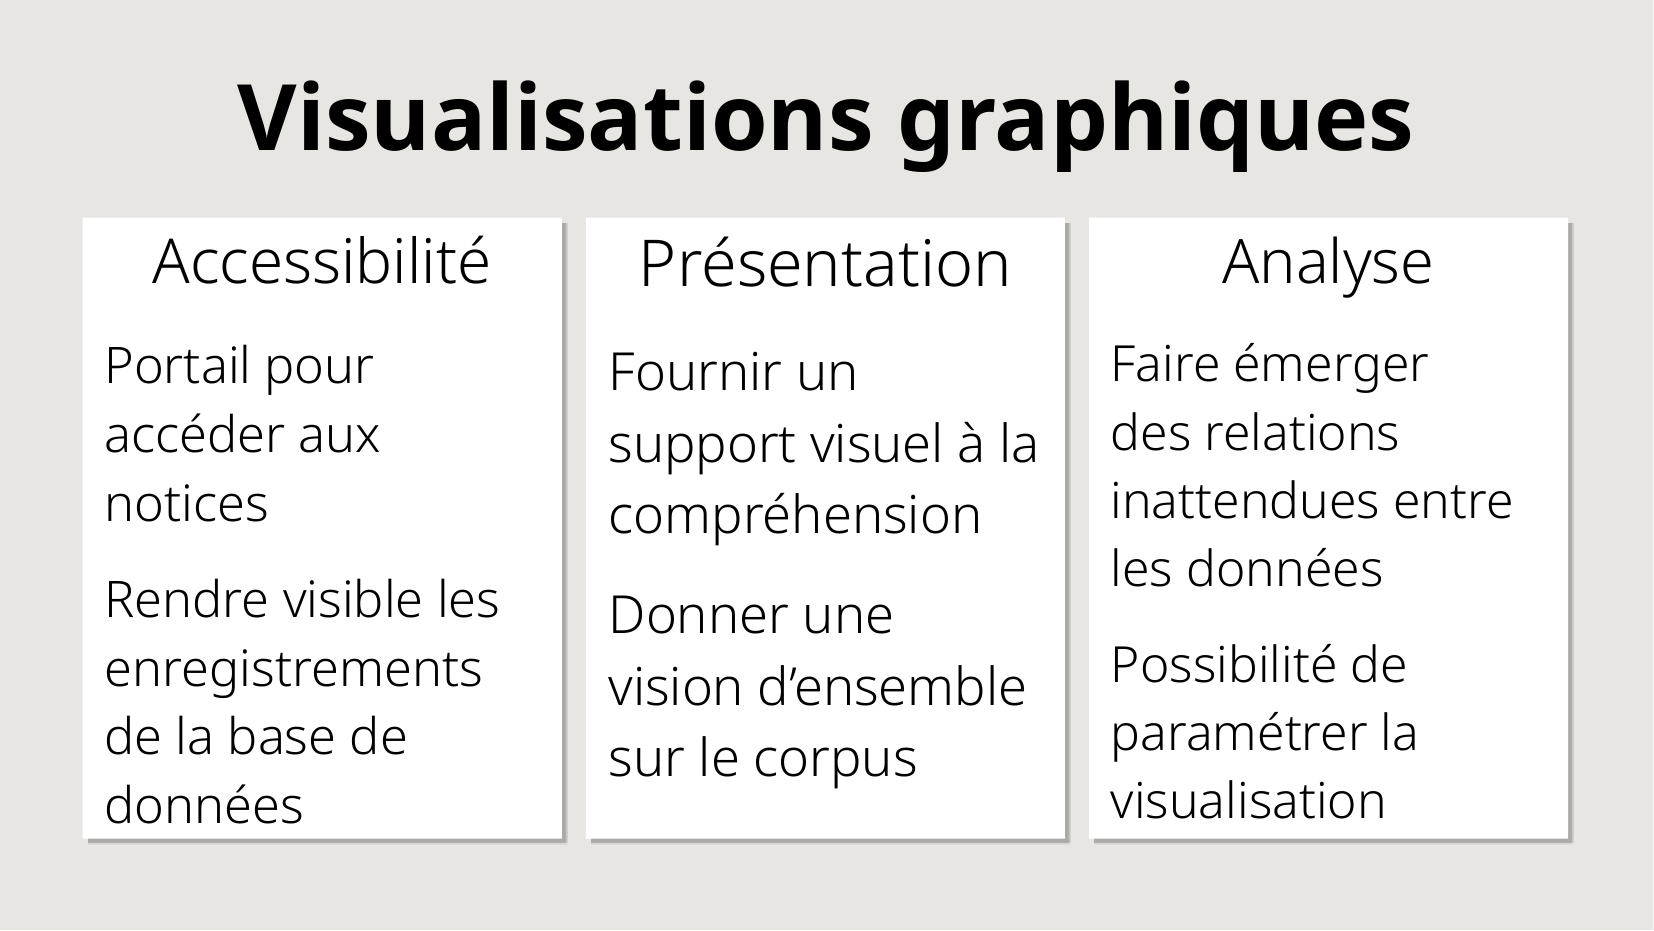

# Visualisations graphiques
Accessibilité
Portail pour accéder aux notices
Rendre visible les enregistrements de la base de données
Présentation
Fournir un support visuel à la compréhension
Donner une vision d’ensemble sur le corpus
Analyse
Faire émerger des relations inattendues entre les données
Possibilité de paramétrer la visualisation